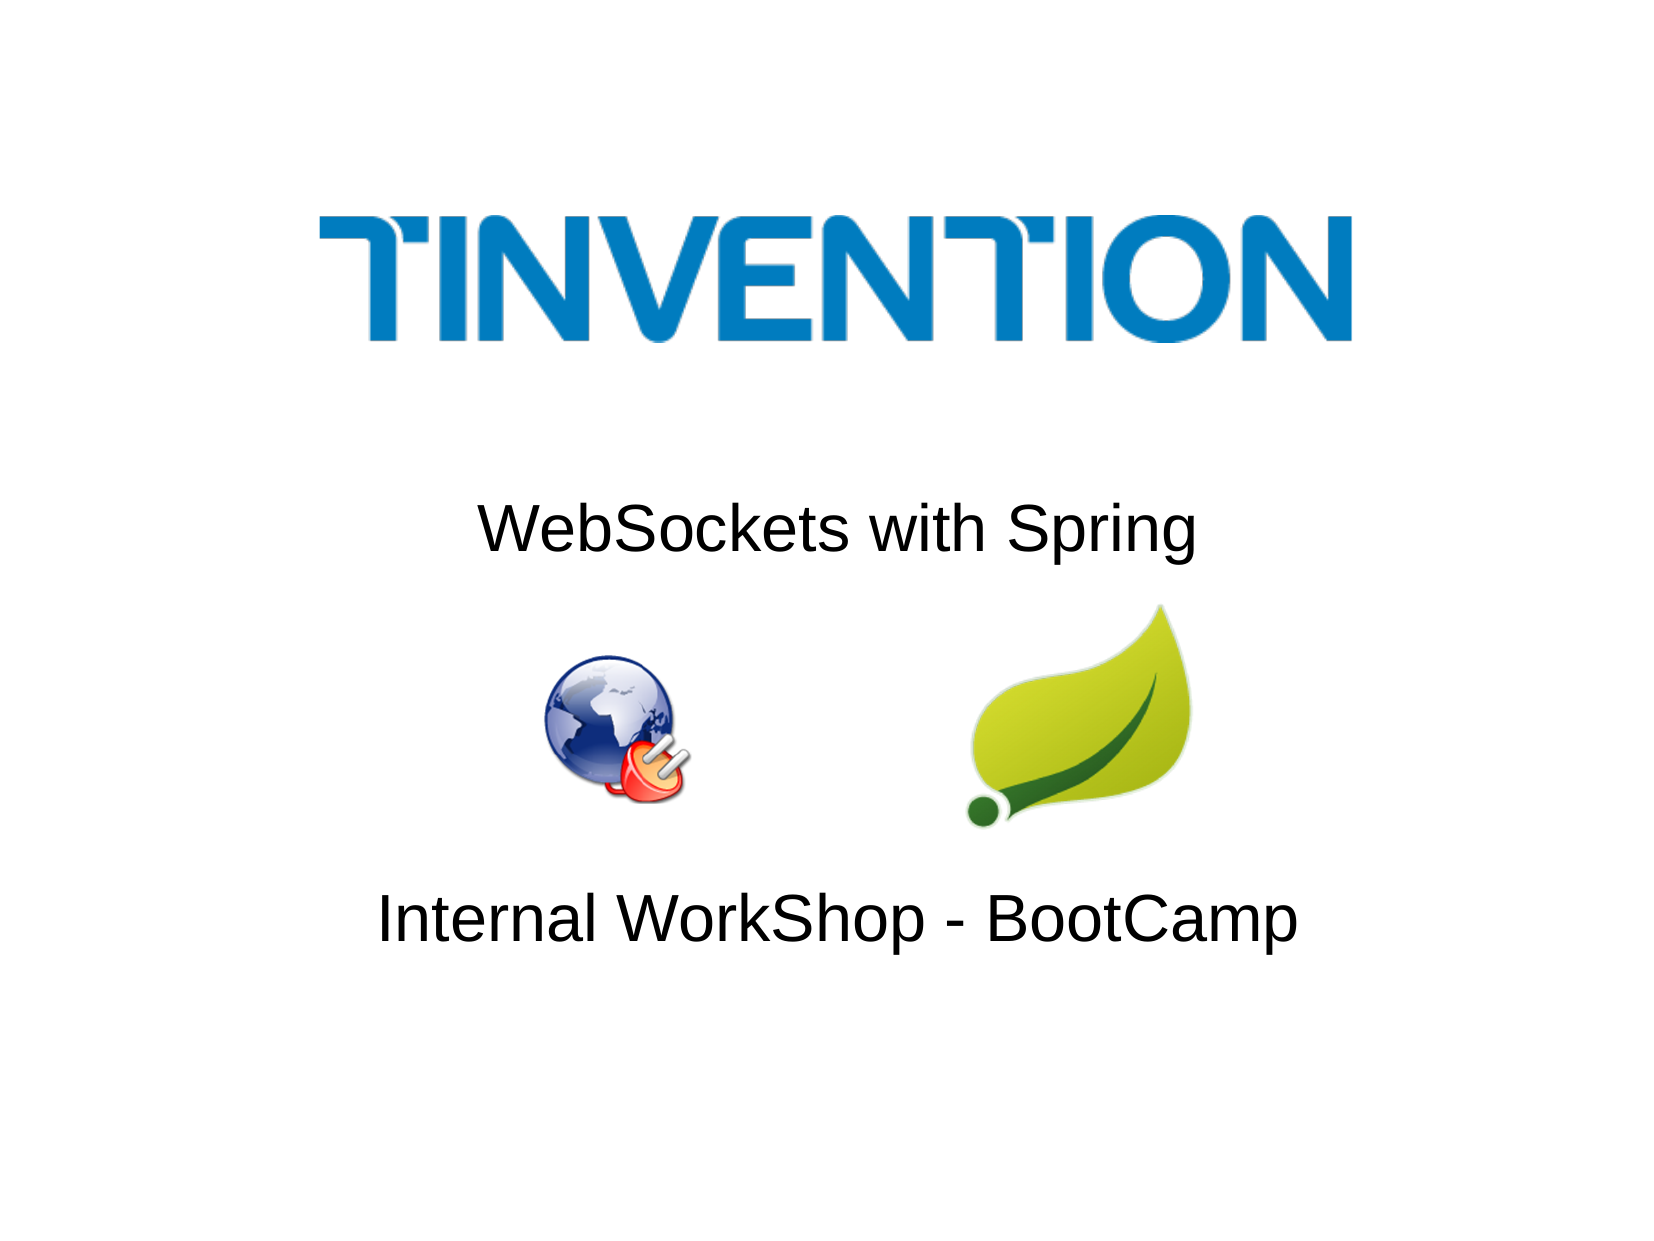

# WebSockets with Spring
Internal WorkShop - BootCamp